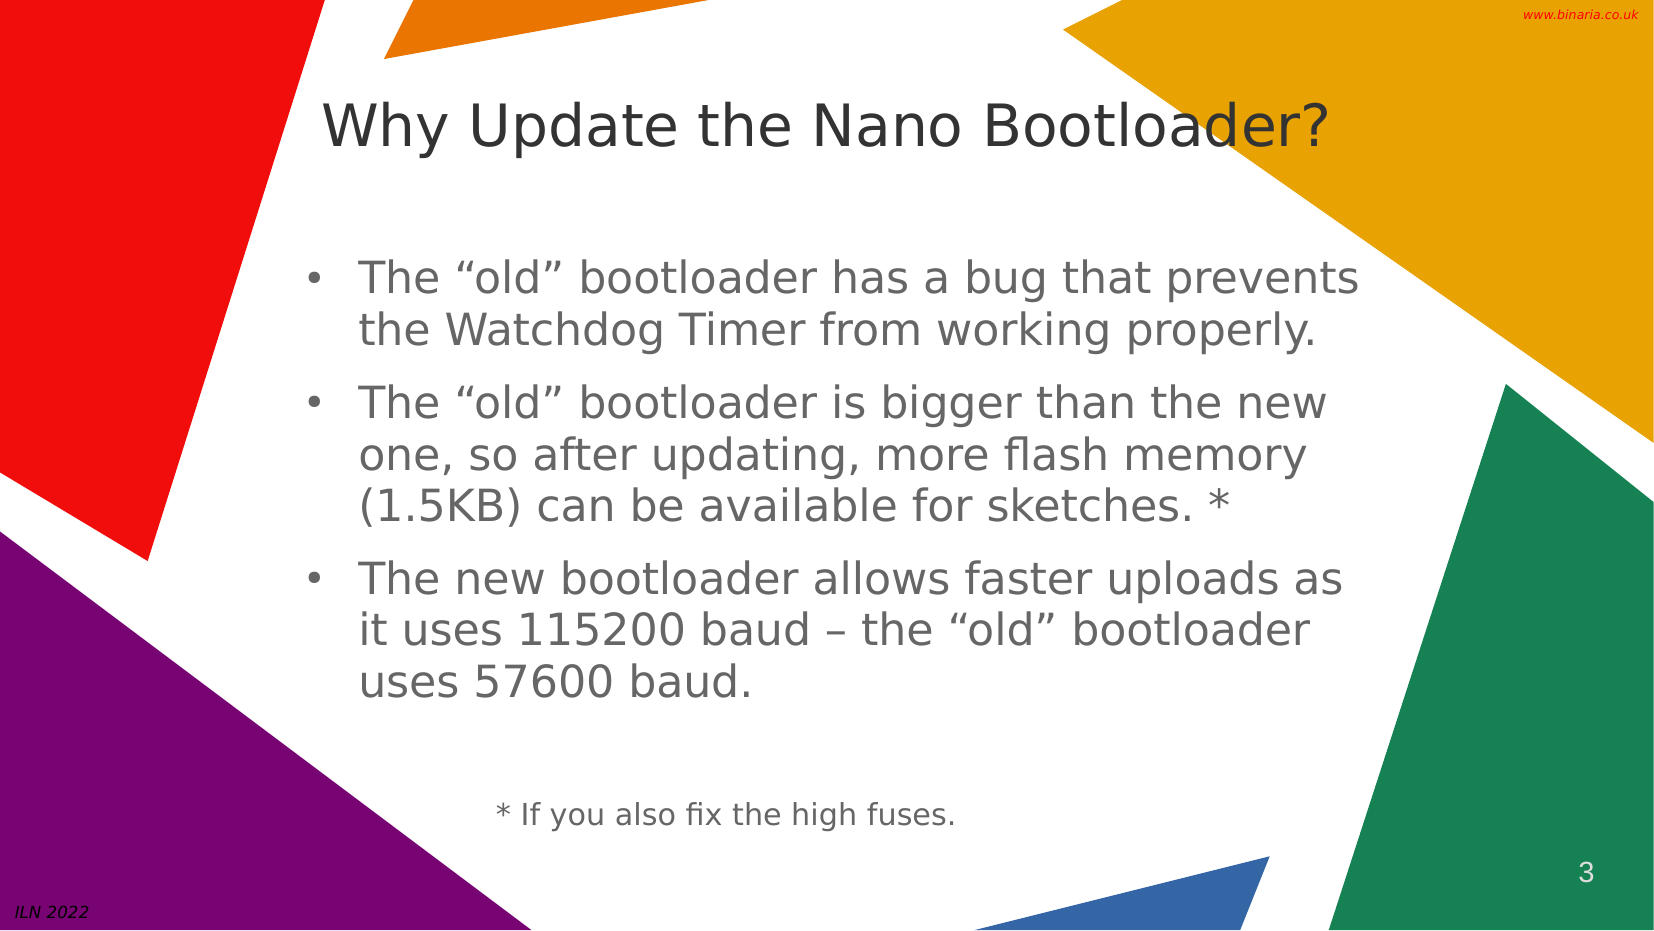

www.binaria.co.uk
# Why Update the Nano Bootloader?
The “old” bootloader has a bug that prevents the Watchdog Timer from working properly.
The “old” bootloader is bigger than the new one, so after updating, more flash memory (1.5KB) can be available for sketches. *
The new bootloader allows faster uploads as it uses 115200 baud – the “old” bootloader uses 57600 baud.
* If you also fix the high fuses.
3
ILN 2022